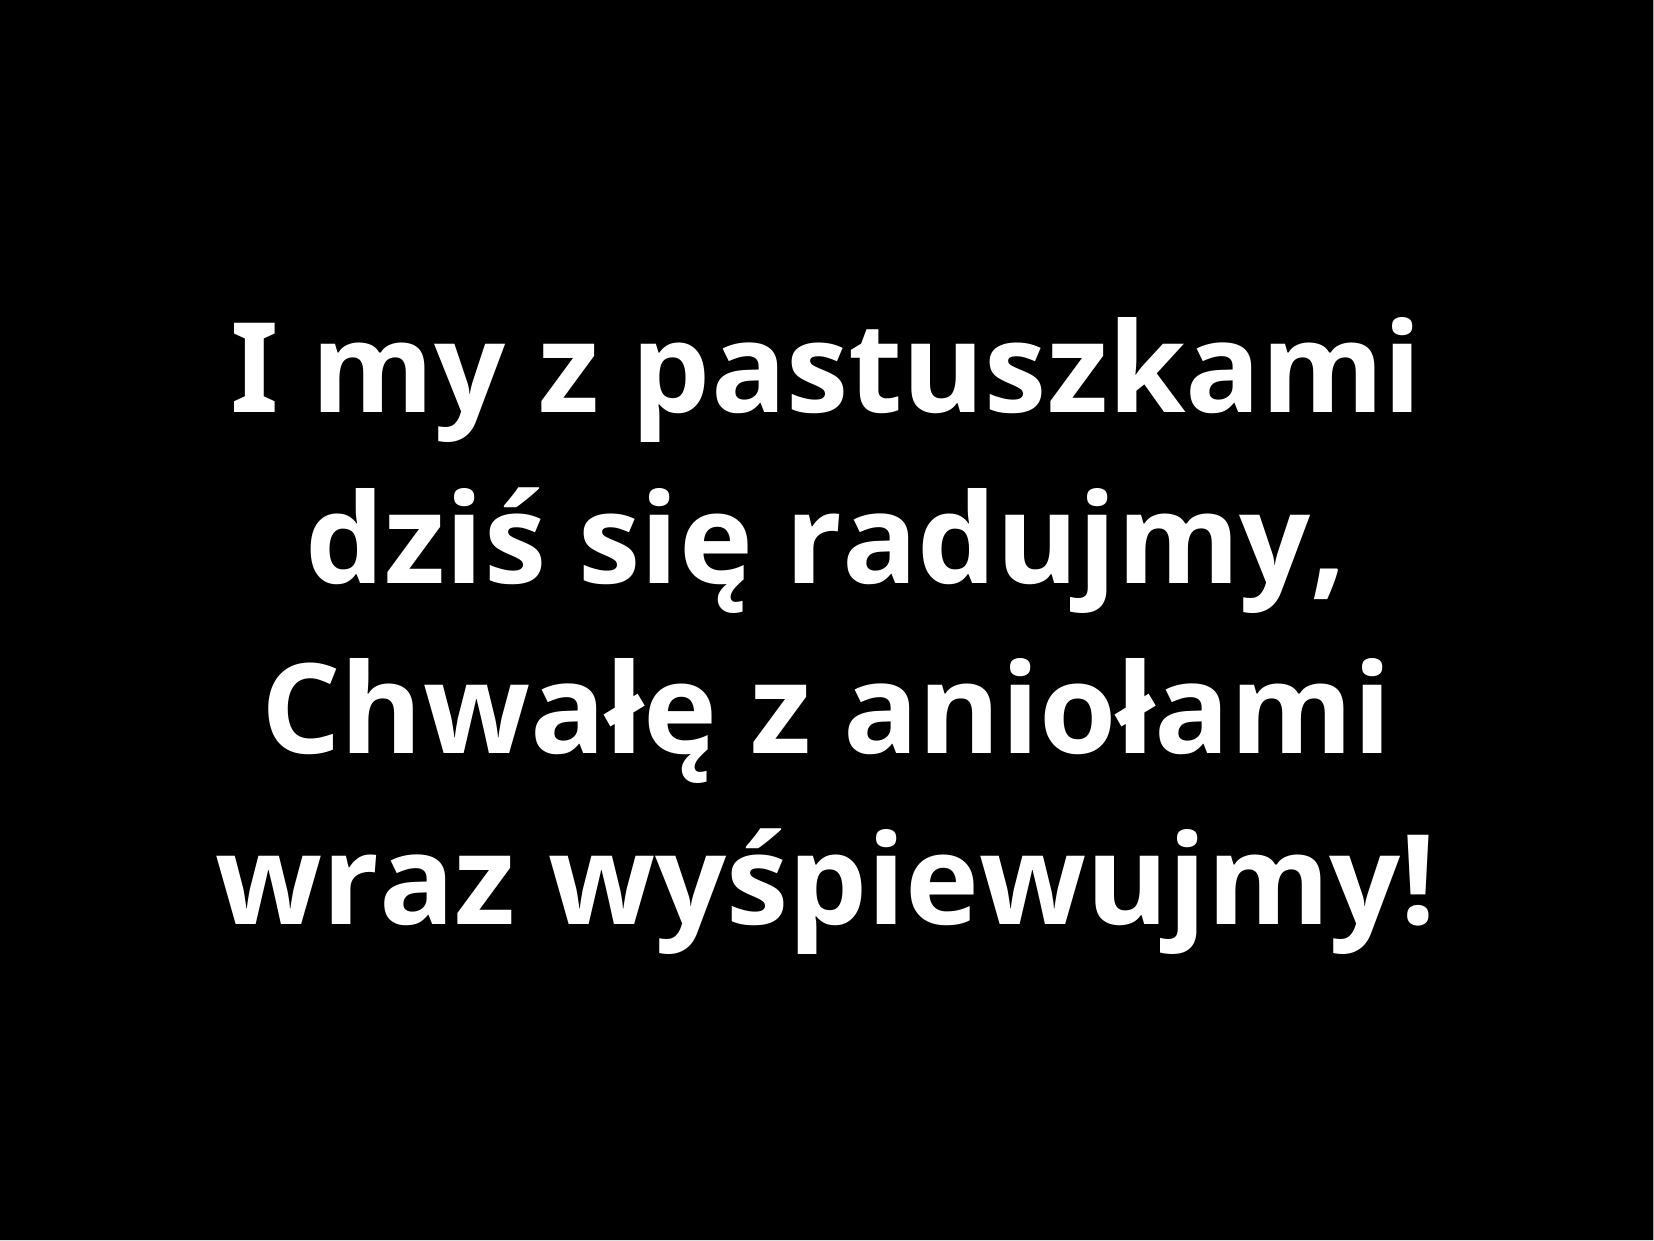

# I my z pastuszkami dziś się radujmy, Chwałę z aniołami wraz wyśpiewujmy!